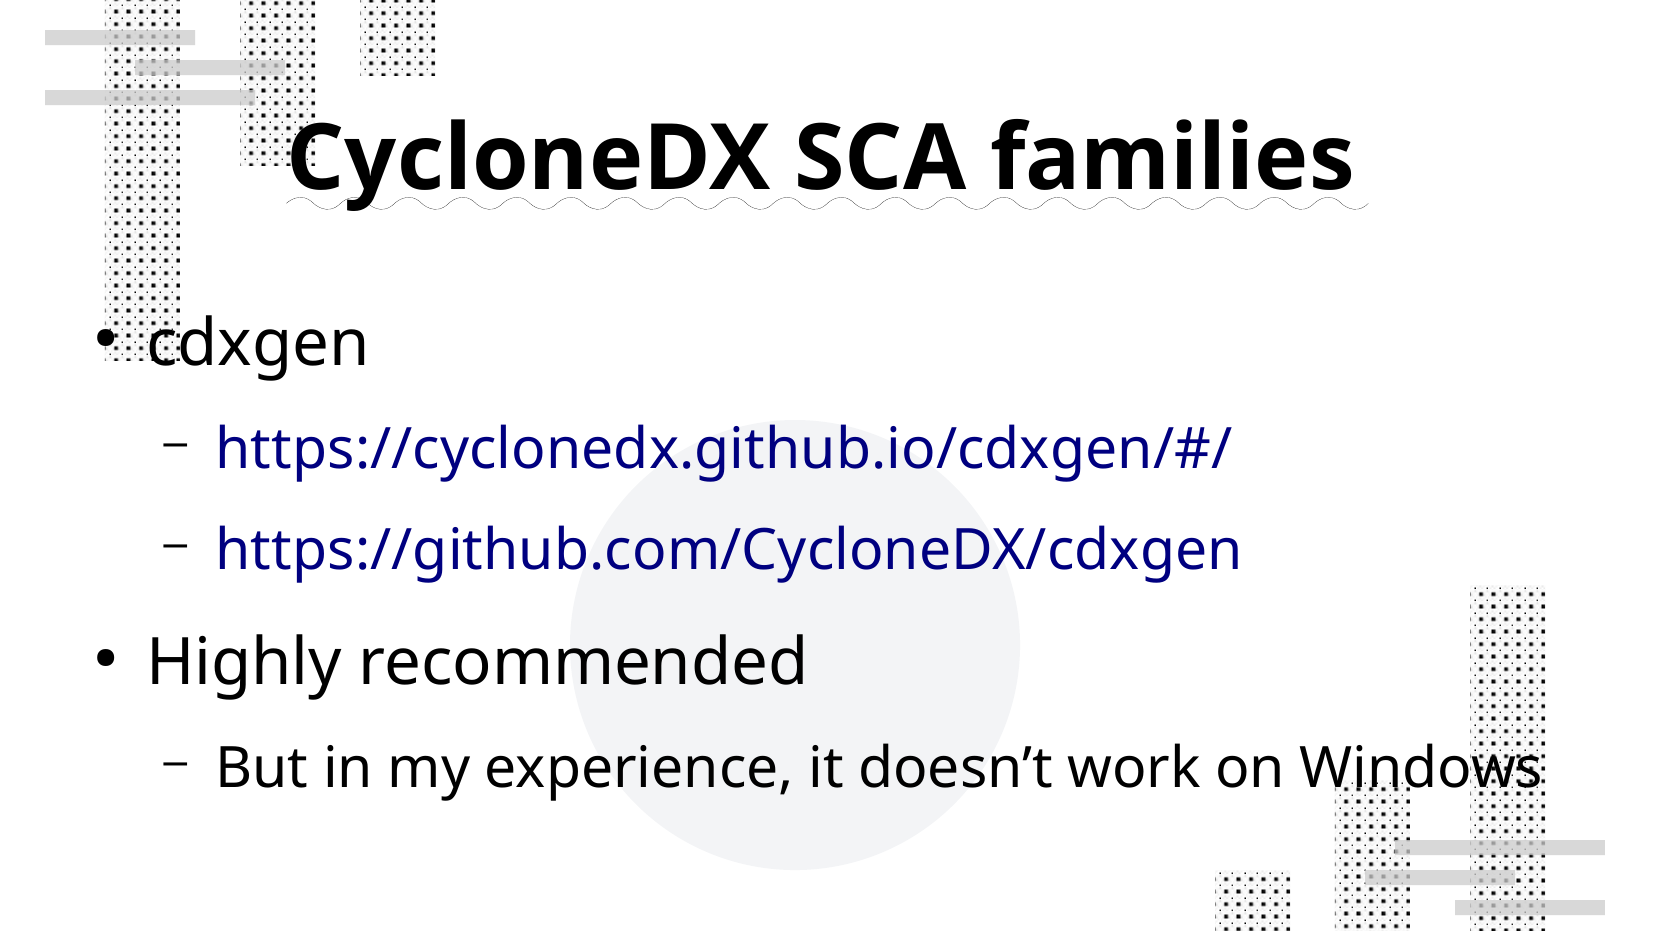

# CycloneDX SCA families
cdxgen
https://cyclonedx.github.io/cdxgen/#/
https://github.com/CycloneDX/cdxgen
Highly recommended
But in my experience, it doesn’t work on Windows